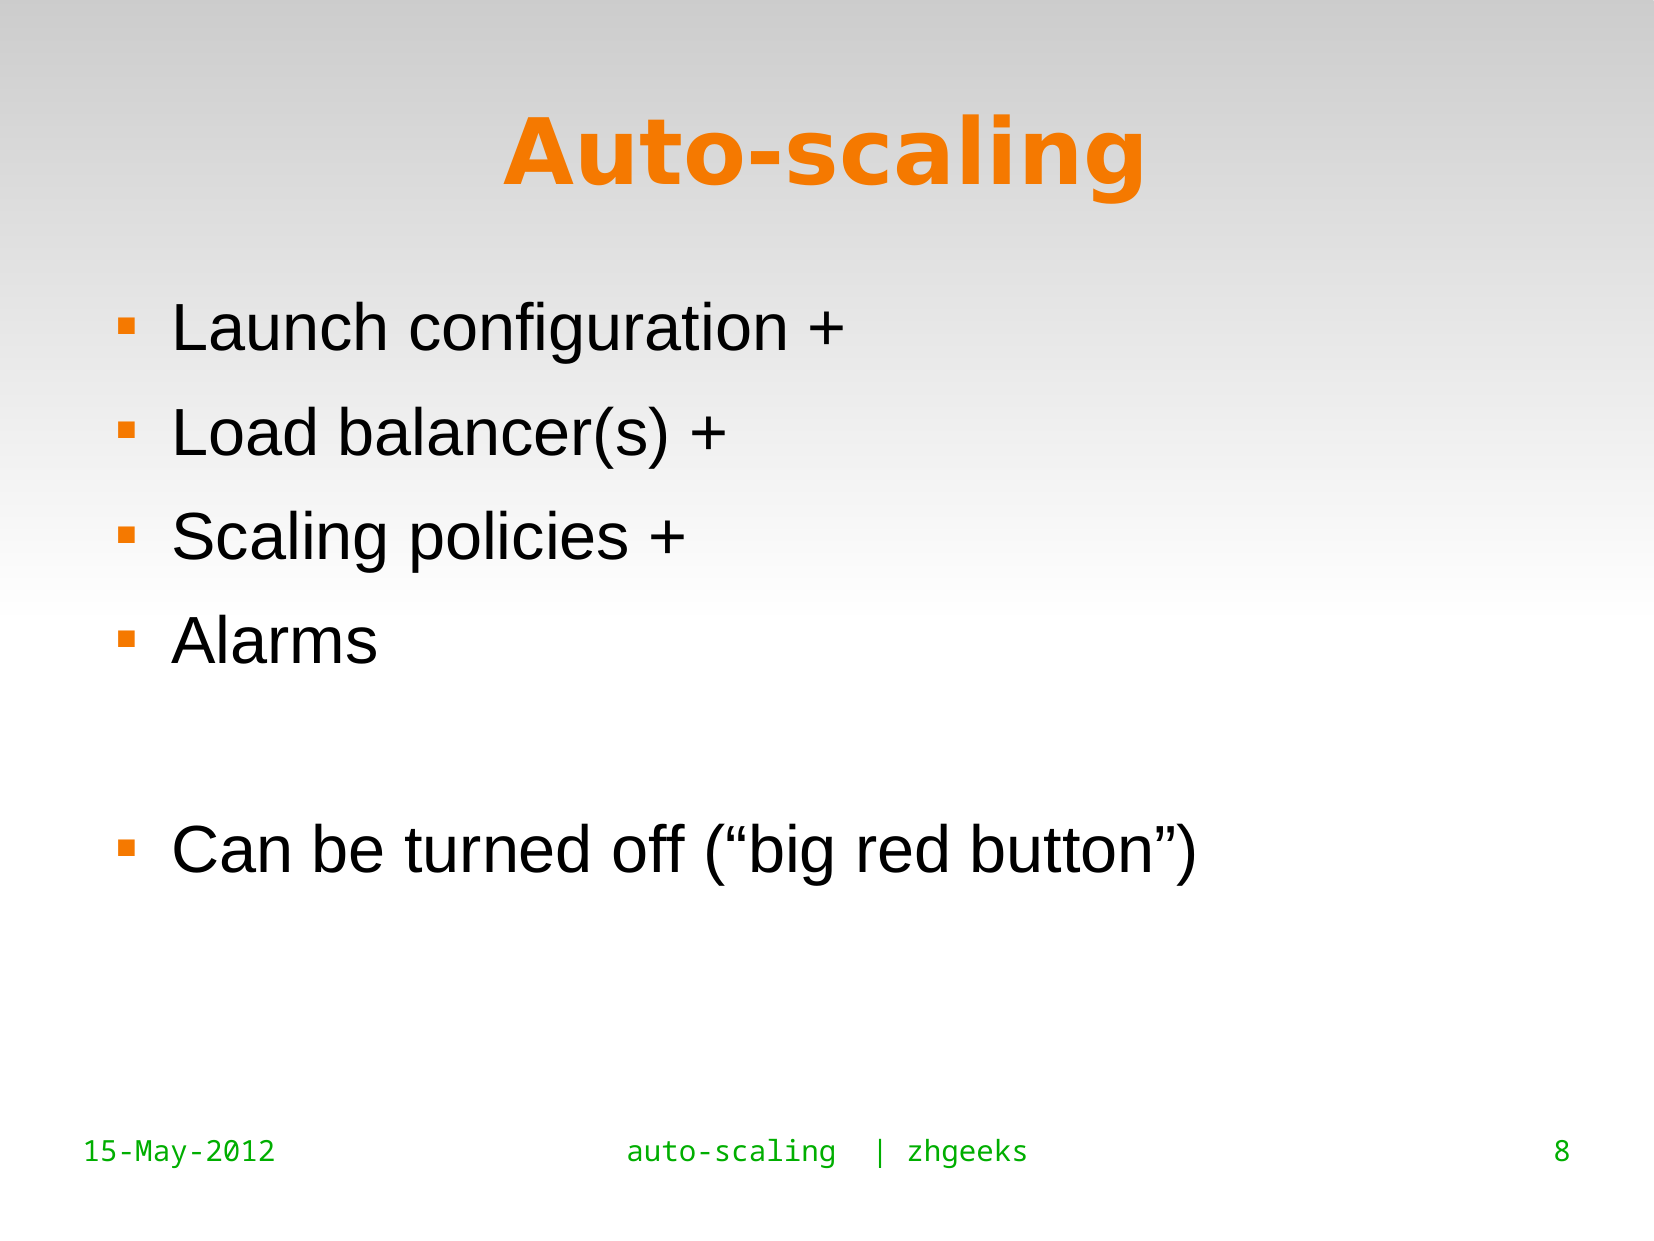

# Auto-scaling
Launch configuration +
Load balancer(s) +
Scaling policies +
Alarms
Can be turned off (“big red button”)
15-May-2012
auto-scaling | zhgeeks
8